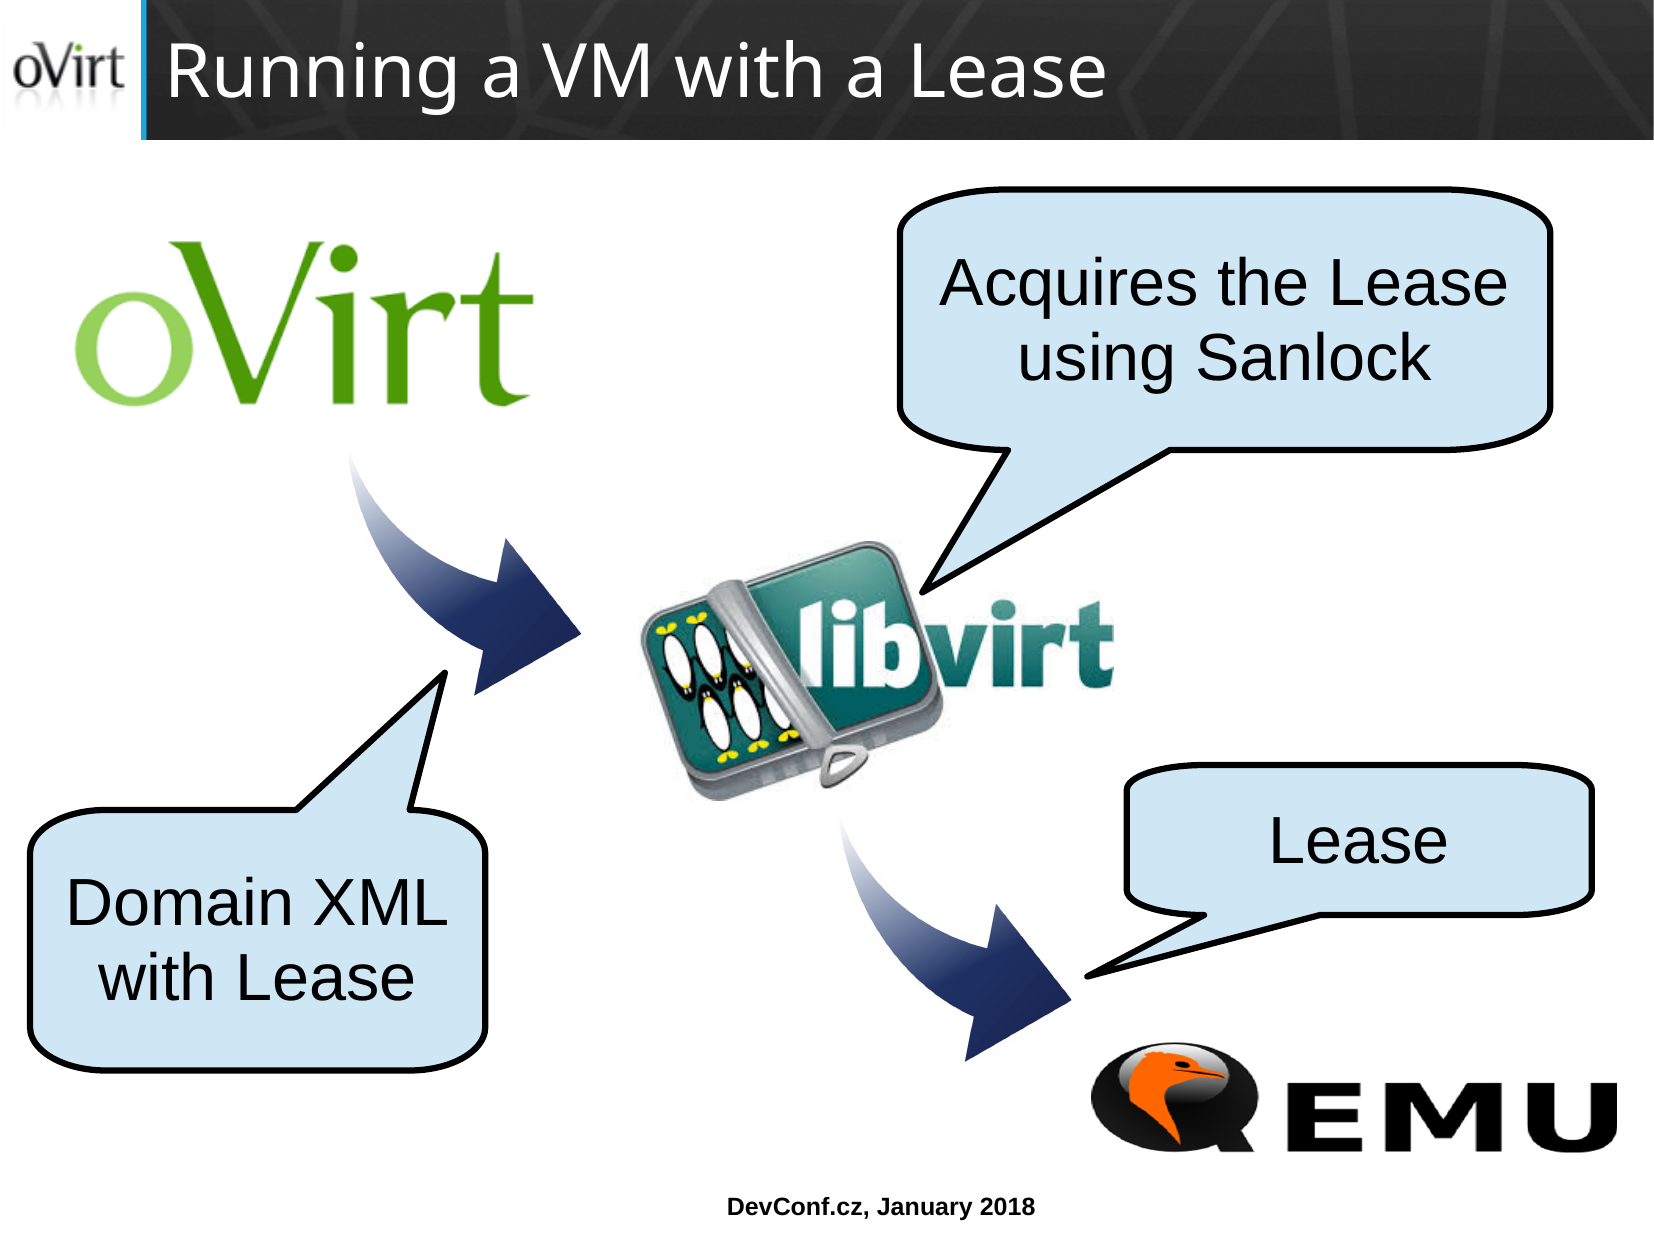

# Running a VM with a Lease
Acquires the Lease
using Sanlock
Lease
Domain XML
with Lease